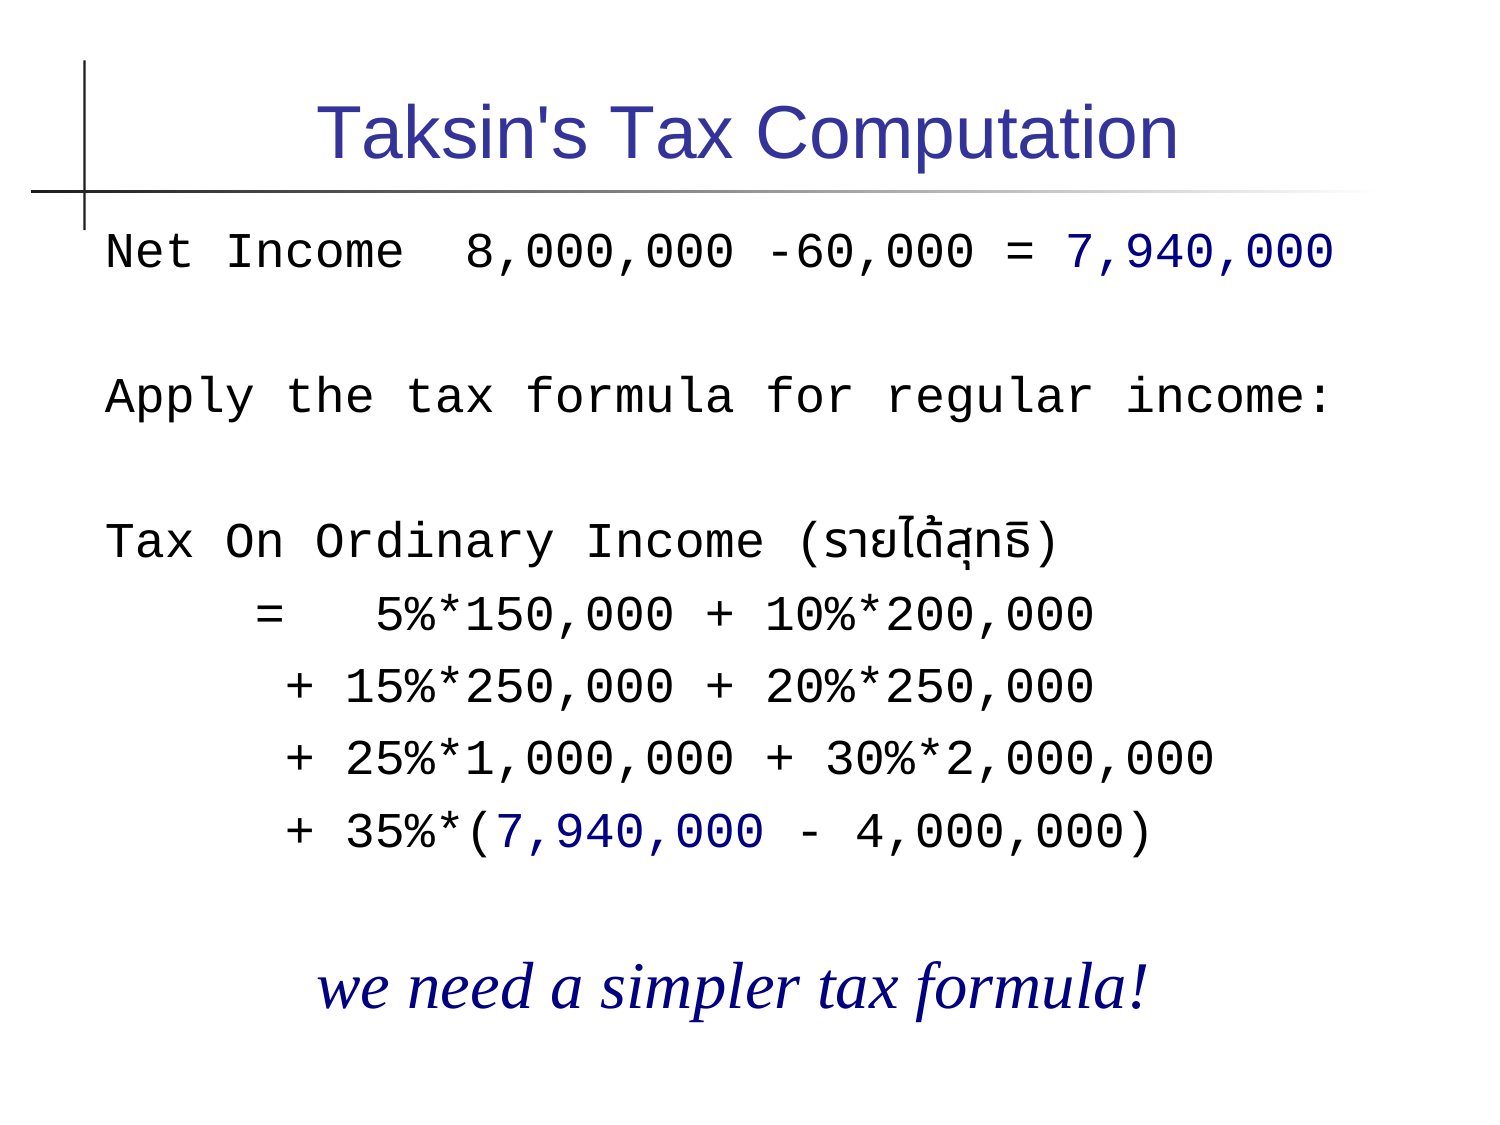

# Taksin's Tax Computation
Net Income 8,000,000 -60,000 = 7,940,000
Apply the tax formula for regular income:
Tax On Ordinary Income (รายได้สุทธิ)
 = 5%*150,000 + 10%*200,000
 + 15%*250,000 + 20%*250,000
 + 25%*1,000,000 + 30%*2,000,000
 + 35%*(7,940,000 - 4,000,000)
we need a simpler tax formula!